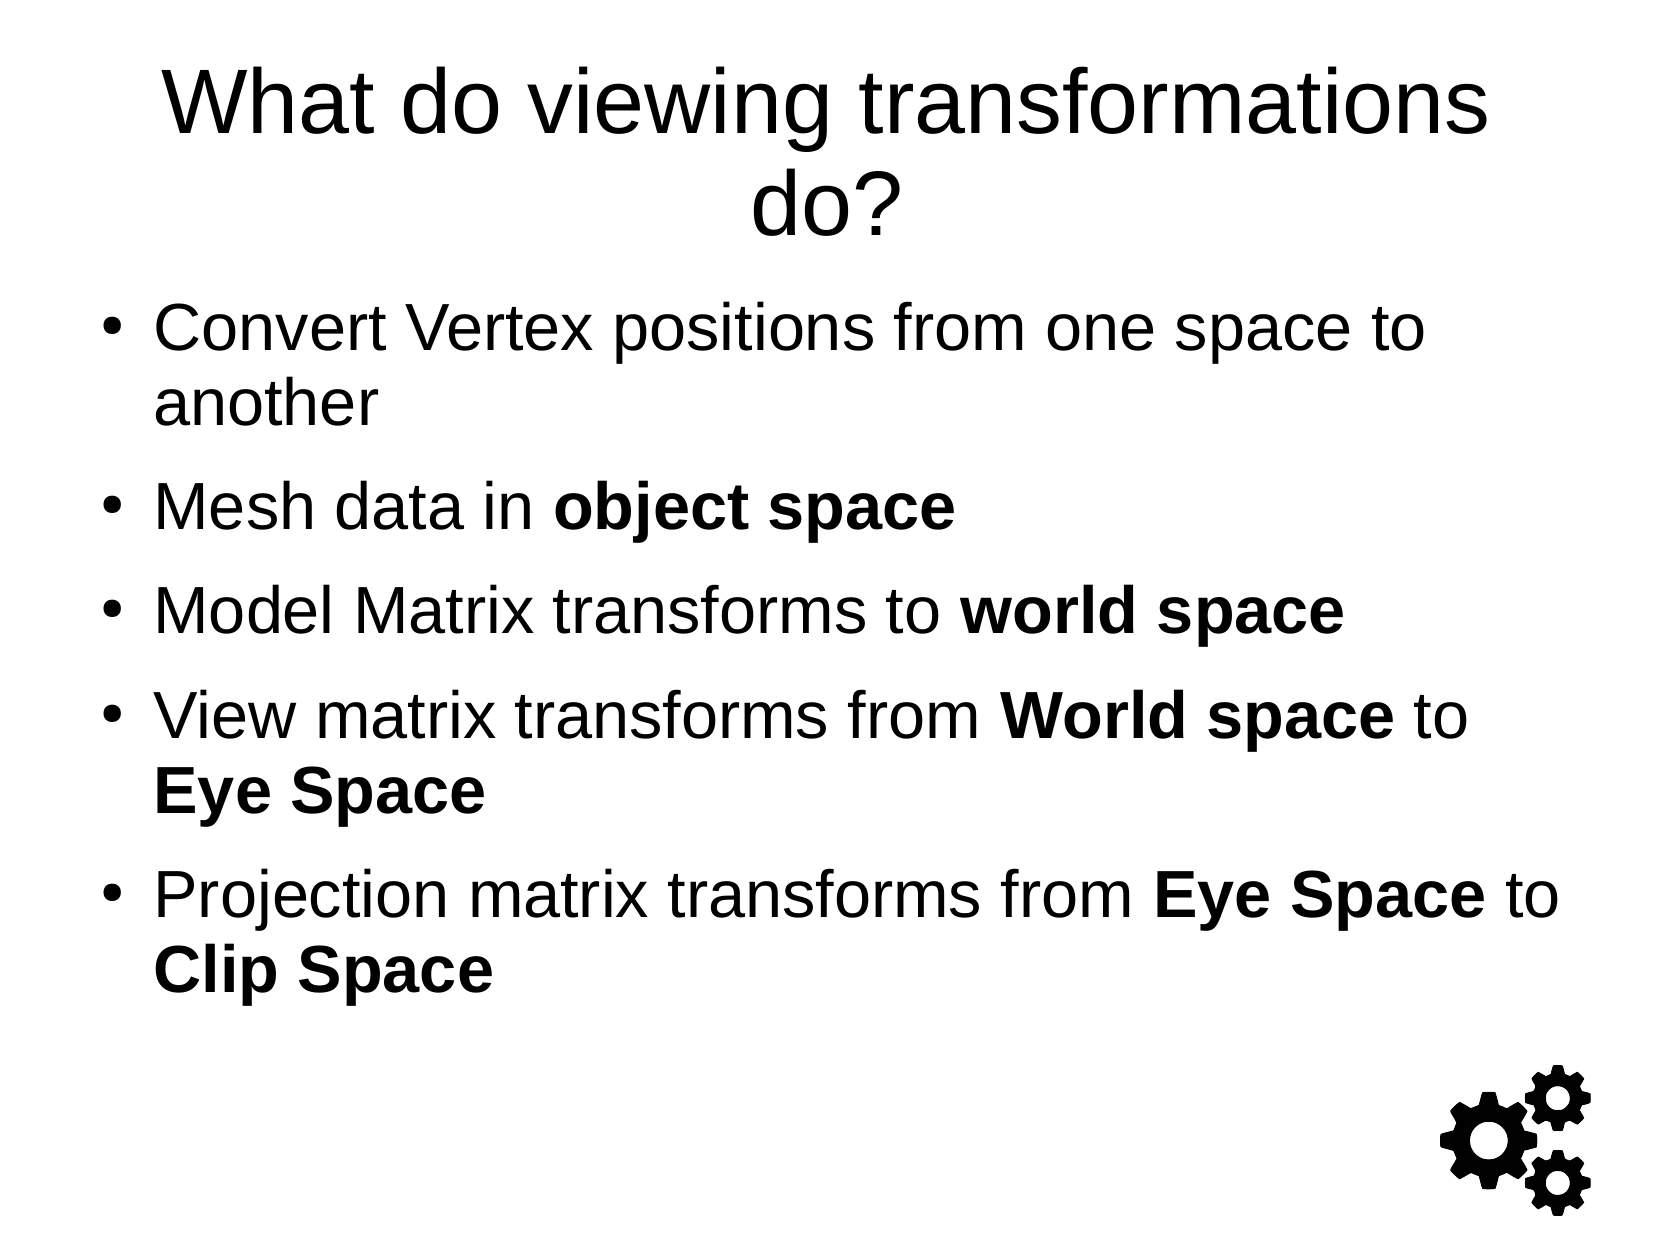

# What do viewing transformations do?
Convert Vertex positions from one space to another
Mesh data in object space
Model Matrix transforms to world space
View matrix transforms from World space to Eye Space
Projection matrix transforms from Eye Space to Clip Space